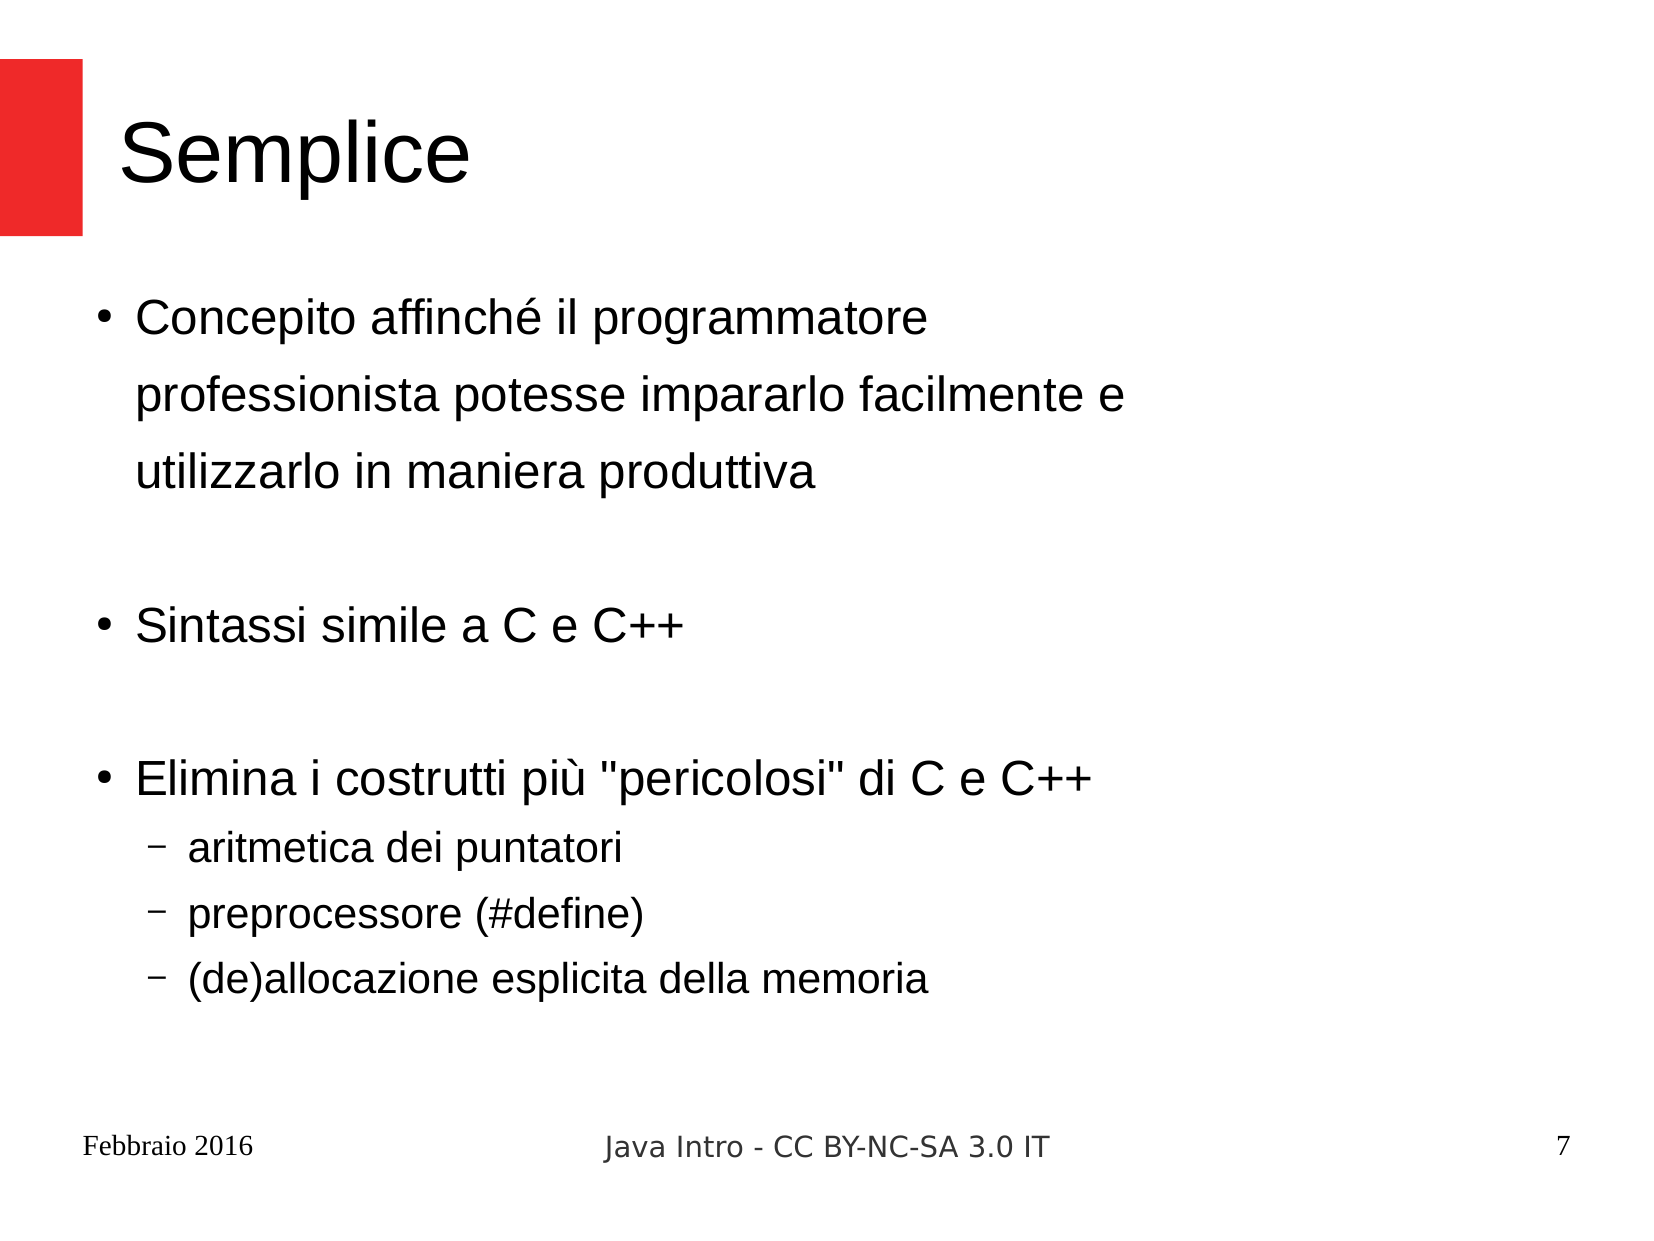

# Semplice
Concepito affinché il programmatore
professionista potesse impararlo facilmente e
utilizzarlo in maniera produttiva
Sintassi simile a C e C++
Elimina i costrutti più "pericolosi" di C e C++
aritmetica dei puntatori
preprocessore (#define)
(de)allocazione esplicita della memoria
Your Date Here
Your Footer Here
7